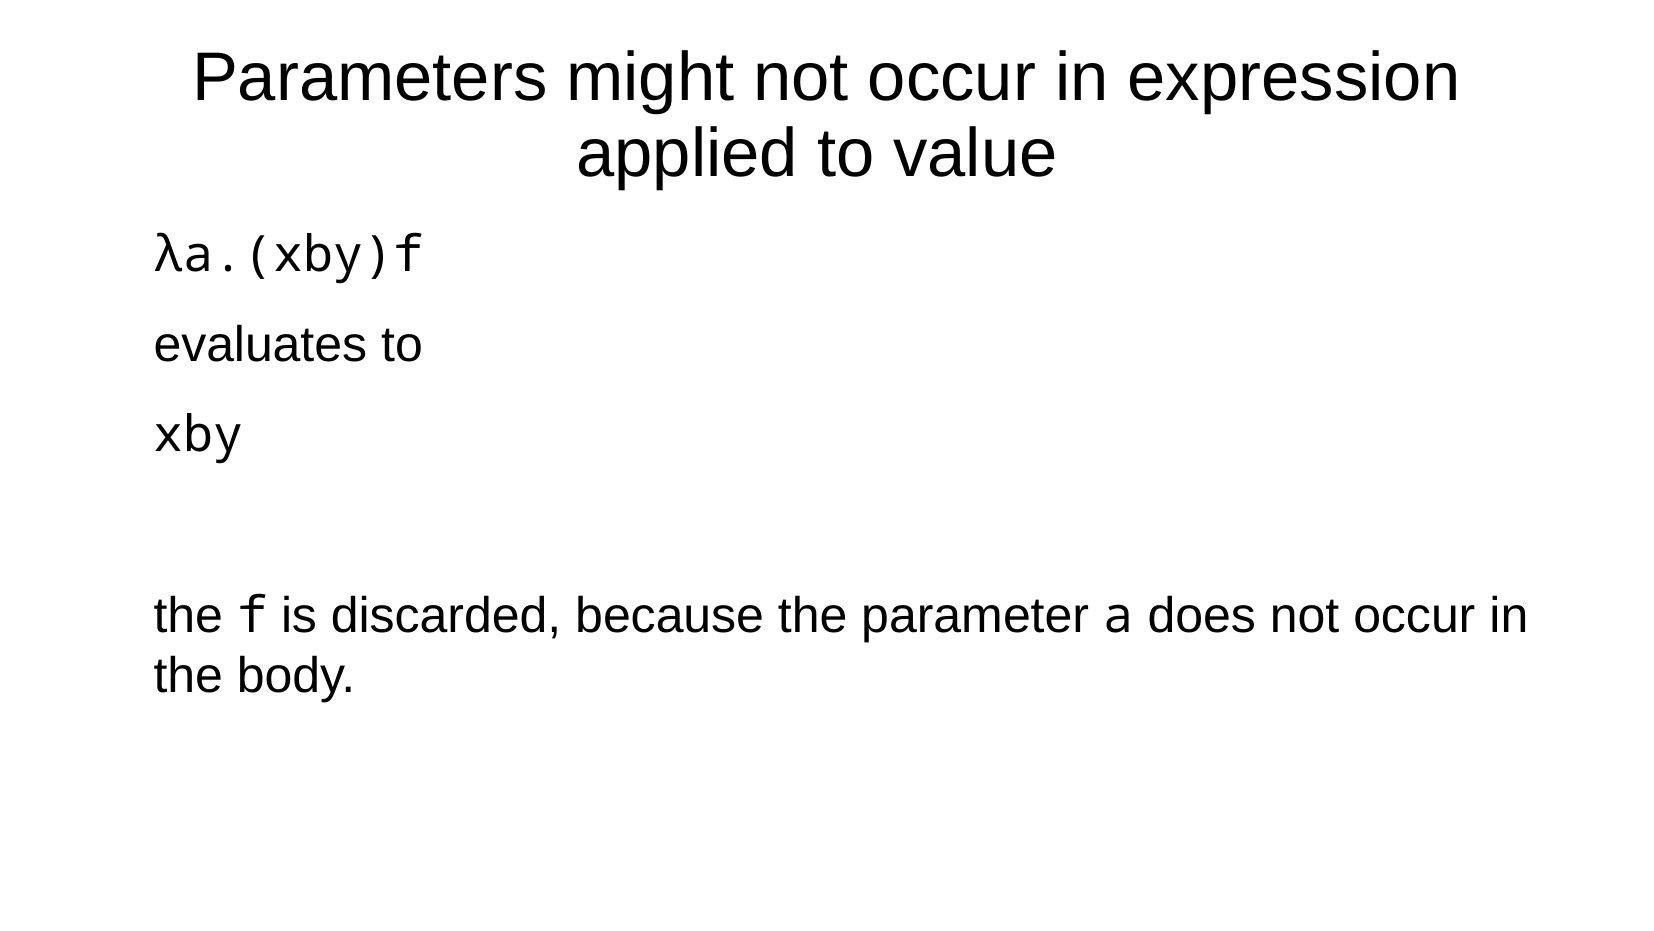

# Parameters might not occur in expression applied to value
λa.(xby)f
evaluates to
xby
the f is discarded, because the parameter a does not occur in the body.